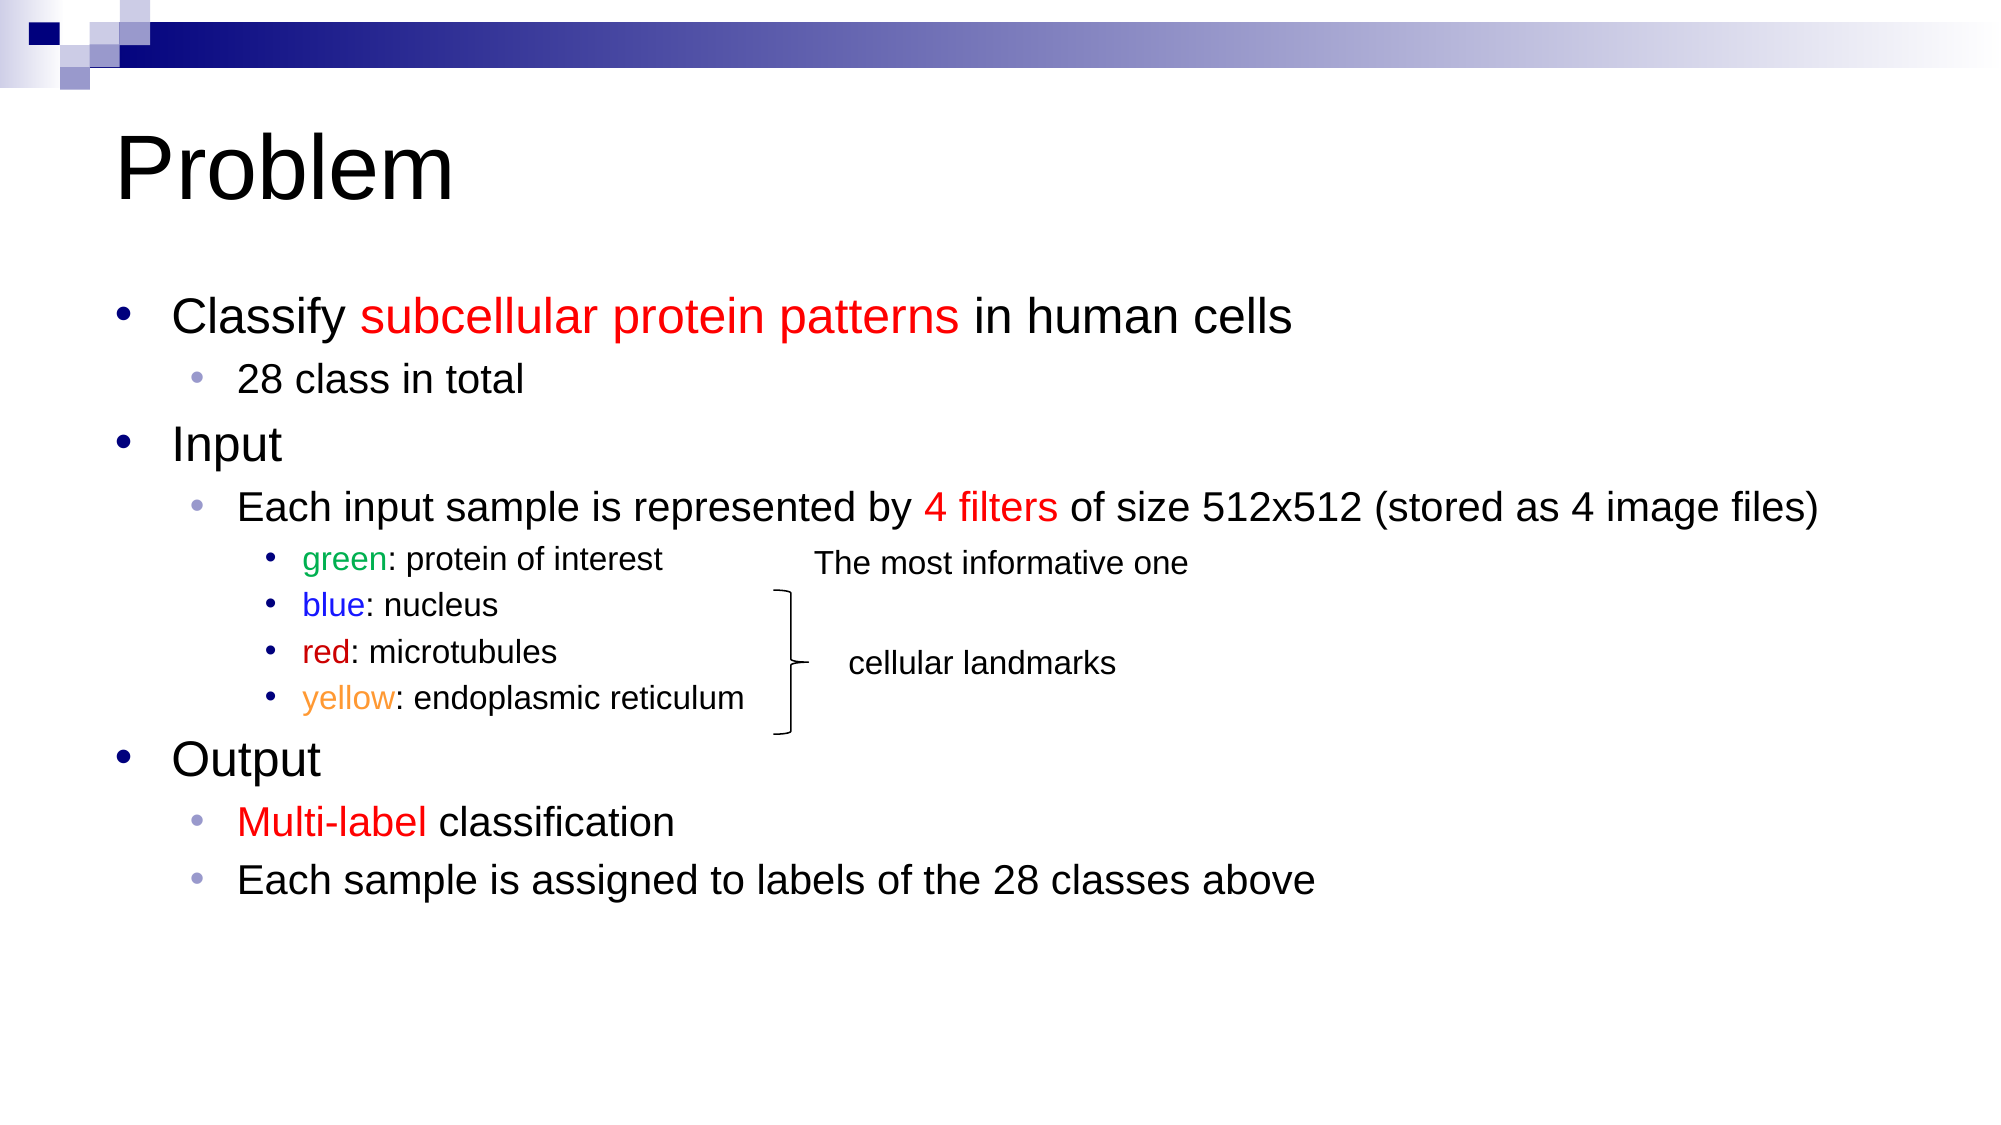

# Problem
Classify subcellular protein patterns in human cells
28 class in total
Input
Each input sample is represented by 4 filters of size 512x512 (stored as 4 image files)
green: protein of interest
blue: nucleus
red: microtubules
yellow: endoplasmic reticulum
Output
Multi-label classification
Each sample is assigned to labels of the 28 classes above
The most informative one
cellular landmarks